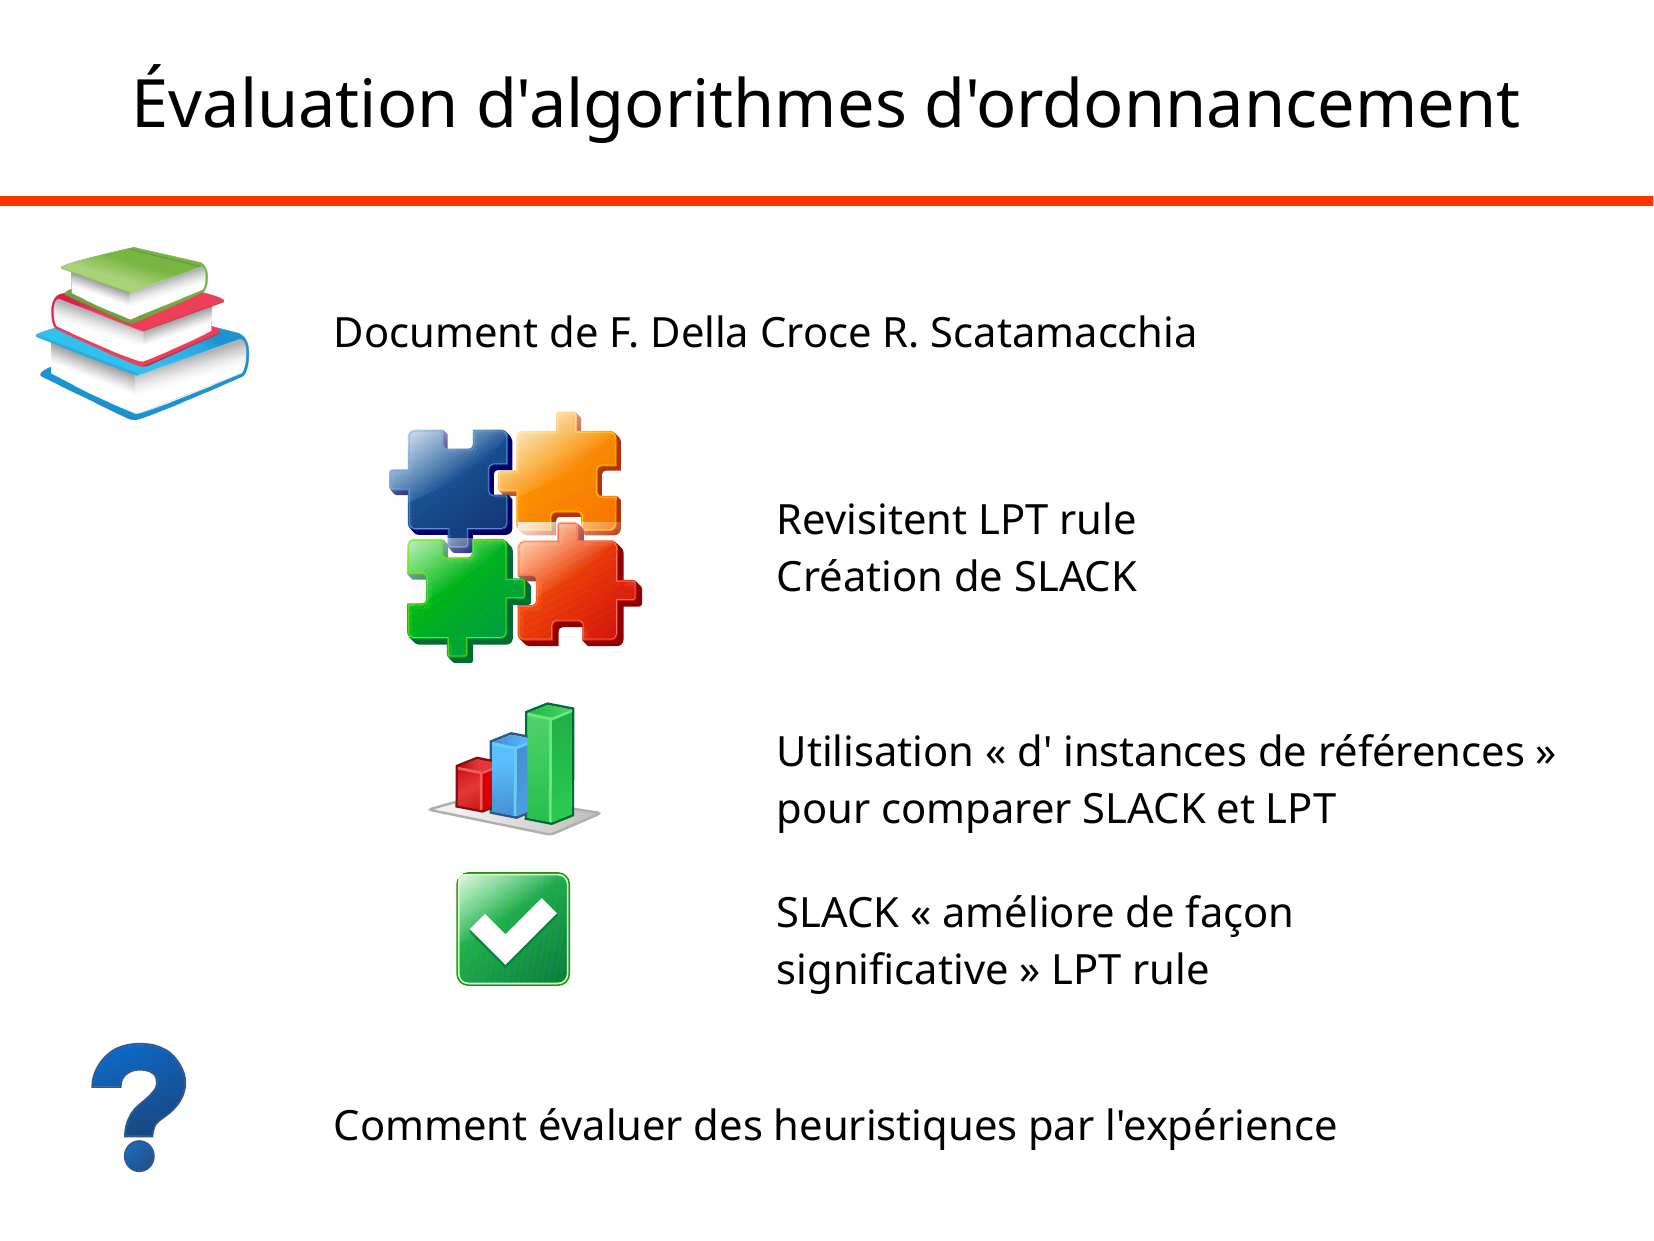

# Évaluation d'algorithmes d'ordonnancement
Document de F. Della Croce R. Scatamacchia
Revisitent LPT rule
Création de SLACK
Utilisation « d' instances de références »
pour comparer SLACK et LPT
SLACK « améliore de façon significative » LPT rule
Comment évaluer des heuristiques par l'expérience